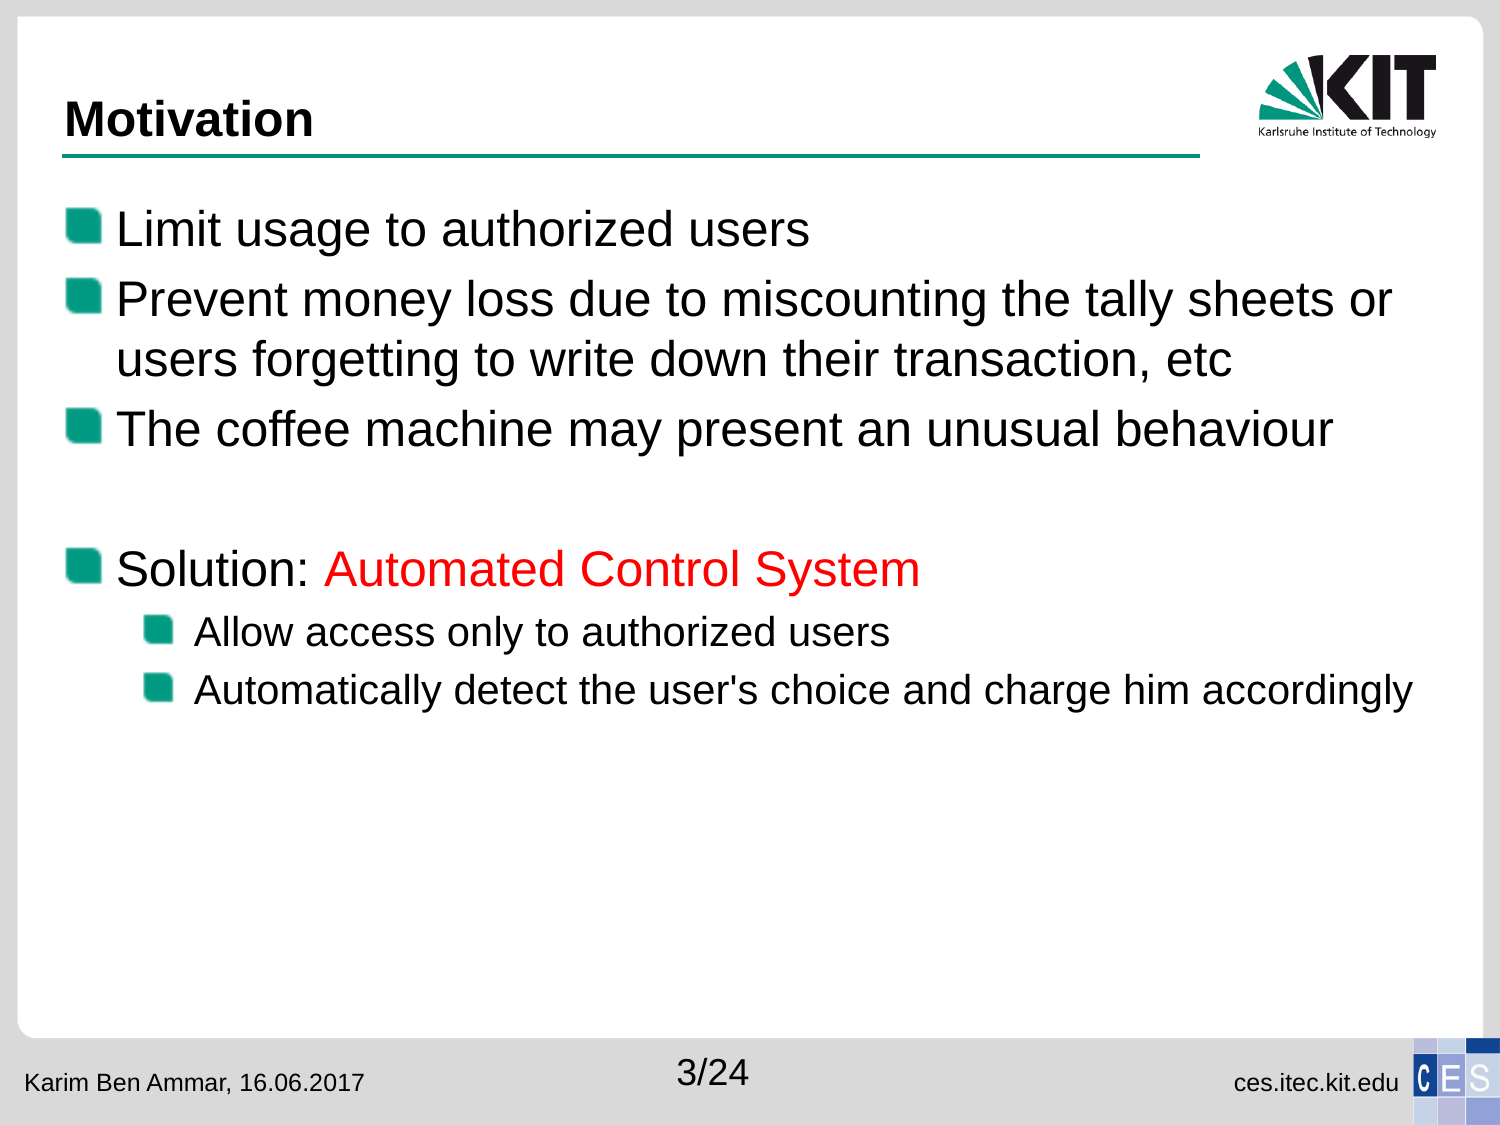

# Motivation
Limit usage to authorized users
Prevent money loss due to miscounting the tally sheets or users forgetting to write down their transaction, etc
The coffee machine may present an unusual behaviour
Solution: Automated Control System
Allow access only to authorized users
Automatically detect the user's choice and charge him accordingly
3/24